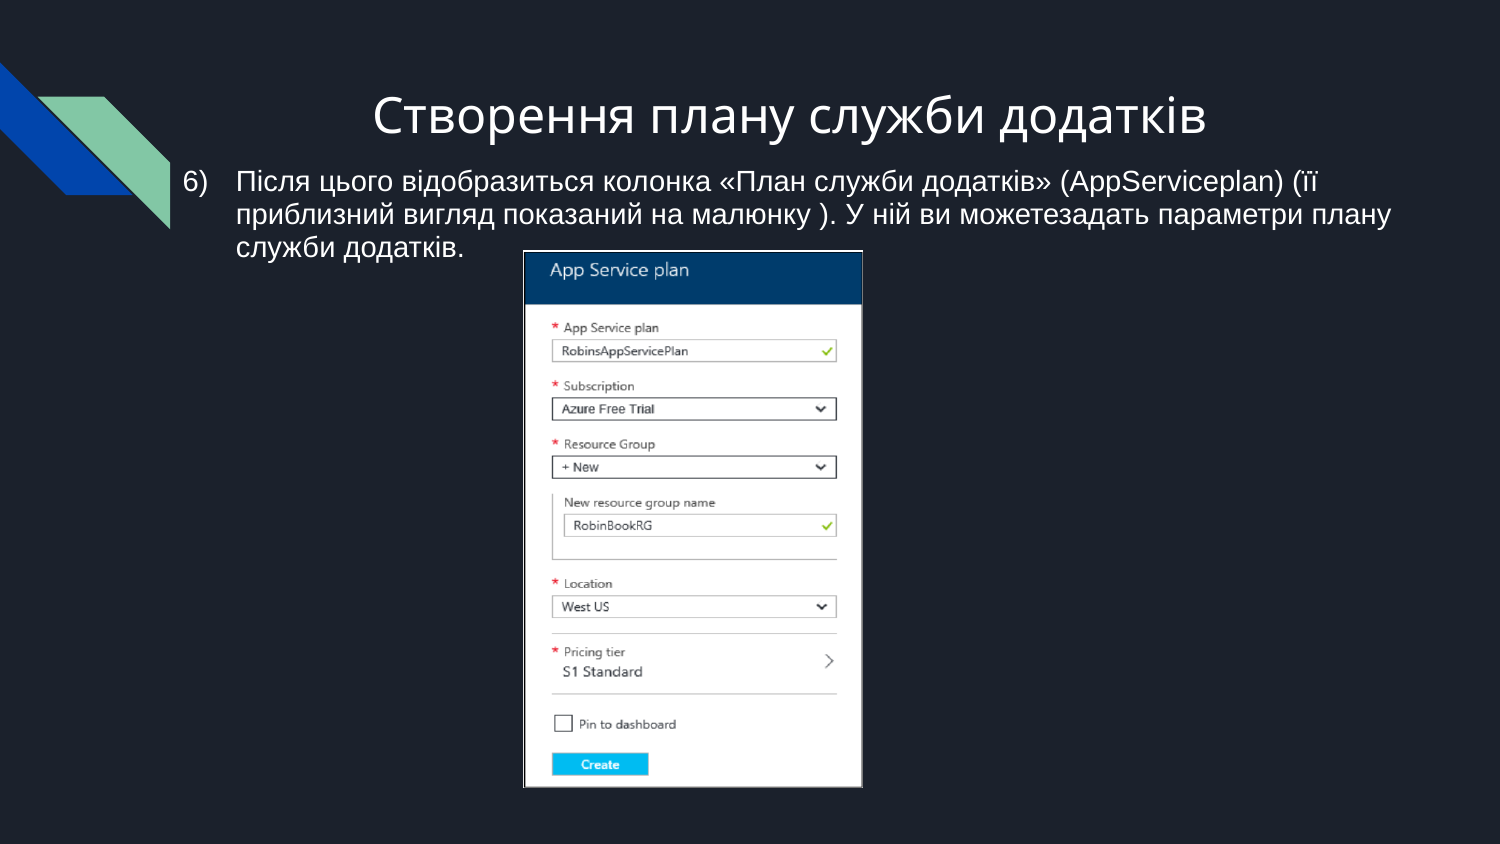

# Створення плану служби додатків
Після цього відобразиться колонка «План служби додатків» (AppServiceplan) (її приблизний вигляд показаний на малюнку ). У ній ви можетезадать параметри плану служби додатків.